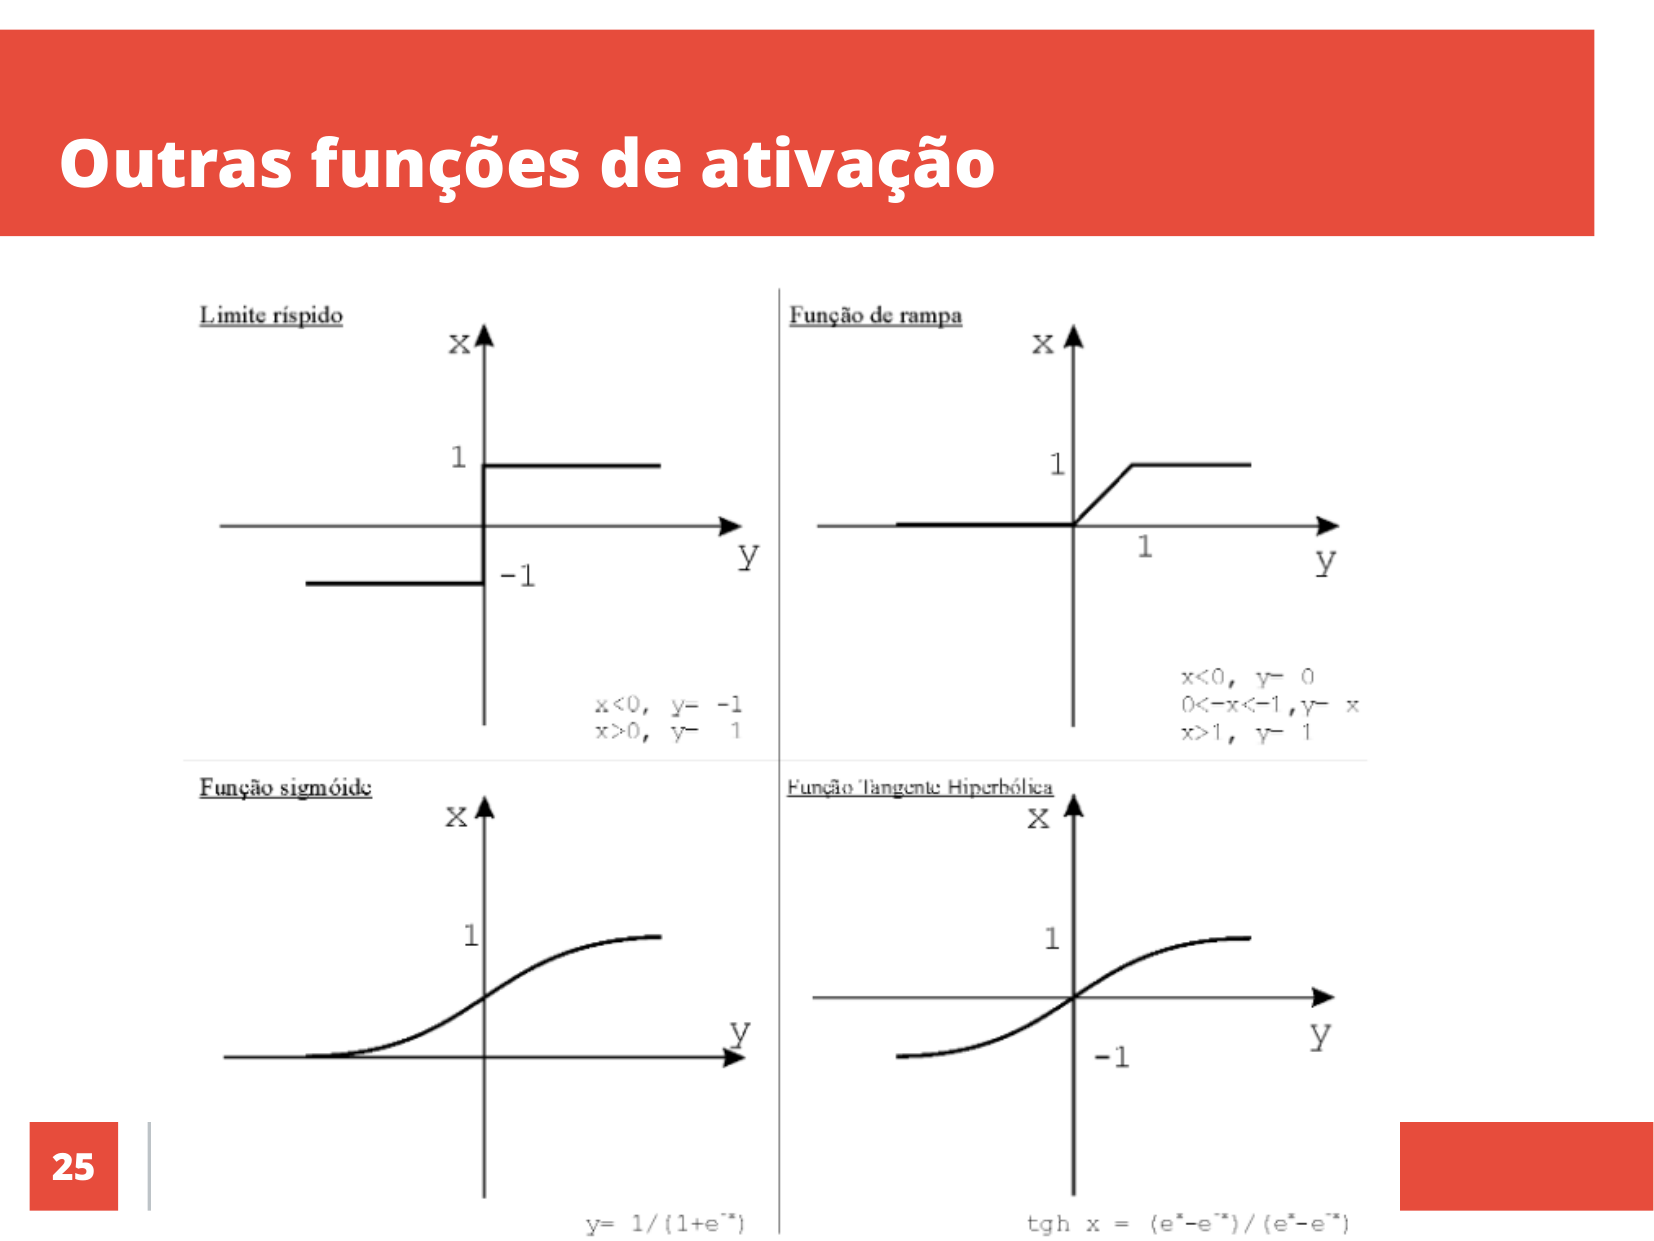

# Outras funções de ativação
25
UNIP - Araçatuba